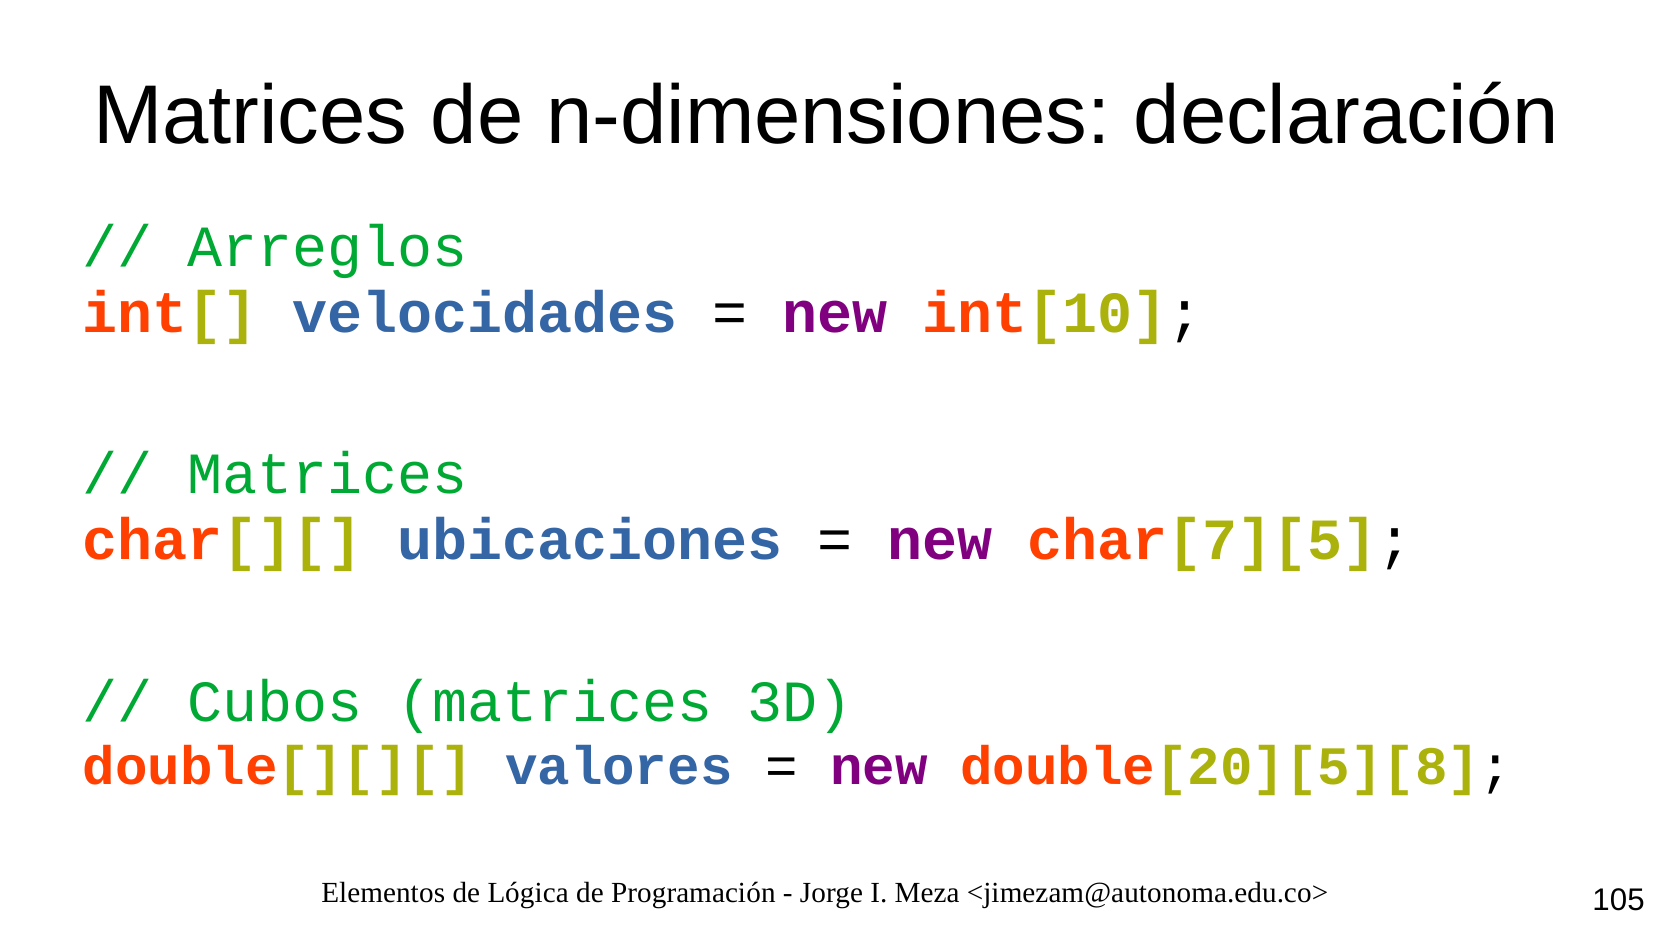

# Matrices de n-dimensiones: declaración
// Arreglos
int[] velocidades = new int[10];
// Matrices
char[][] ubicaciones = new char[7][5];
// Cubos (matrices 3D)
double[][][] valores = new double[20][5][8];
Elementos de Lógica de Programación - Jorge I. Meza <jimezam@autonoma.edu.co>